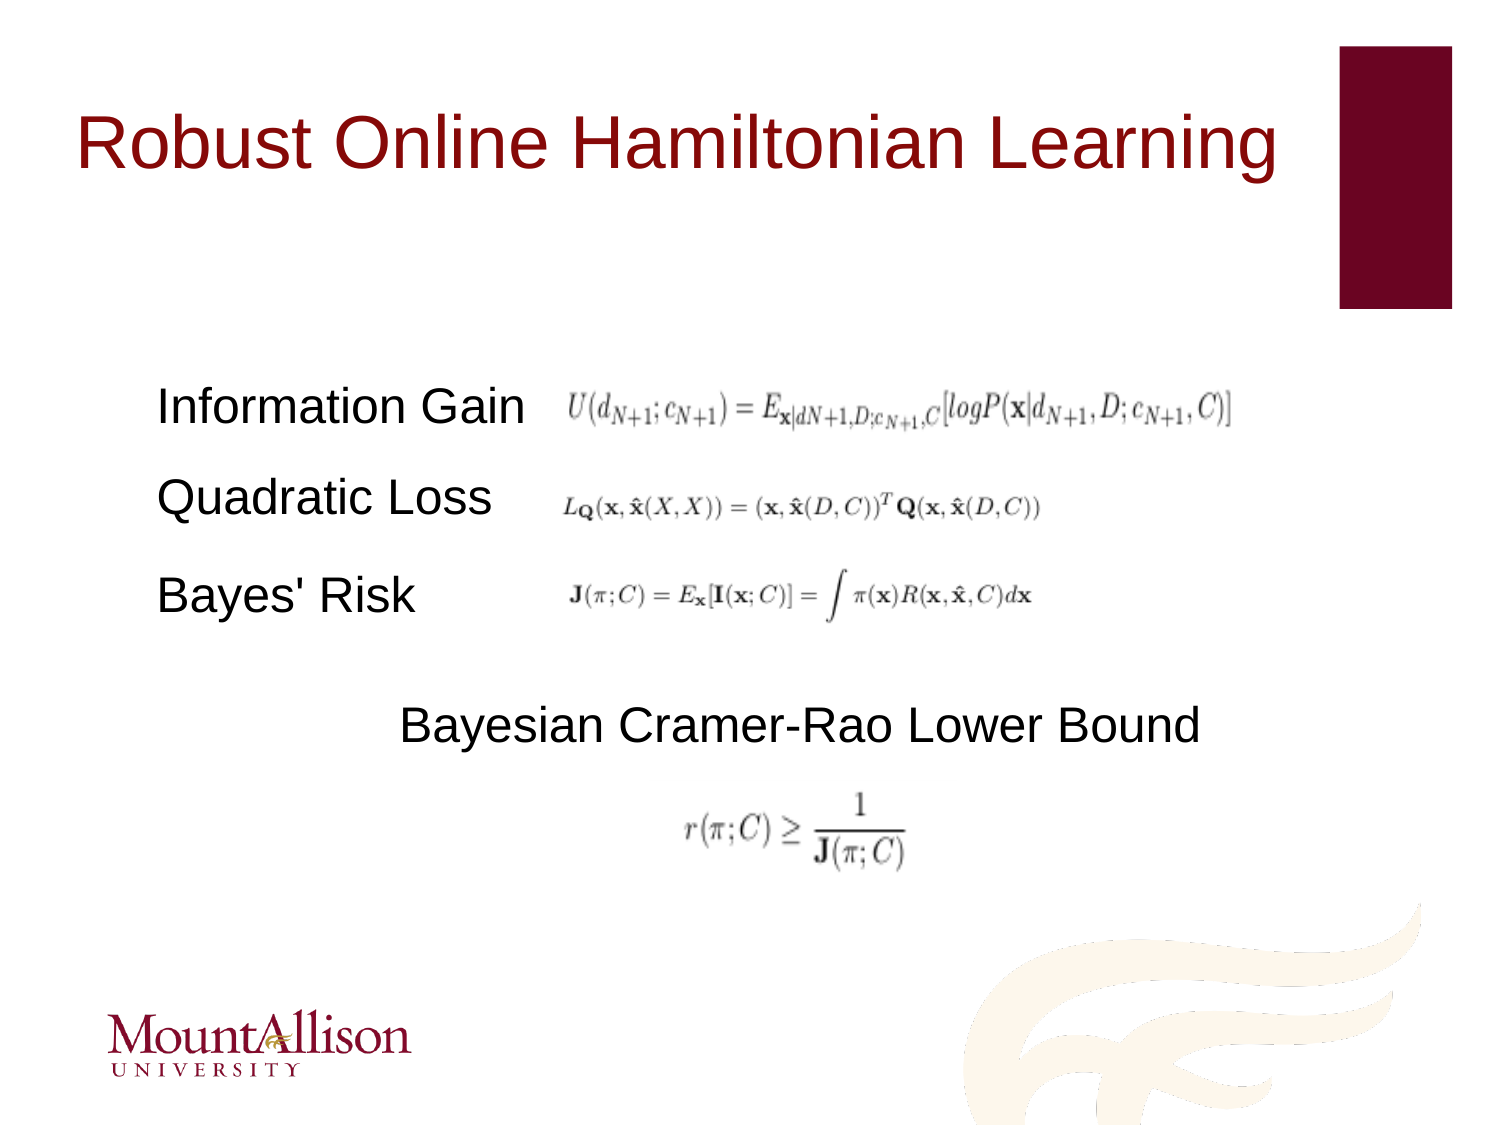

# Robust Online Hamiltonian Learning
Information Gain
Quadratic Loss
Bayes' Risk
Bayesian Cramer-Rao Lower Bound